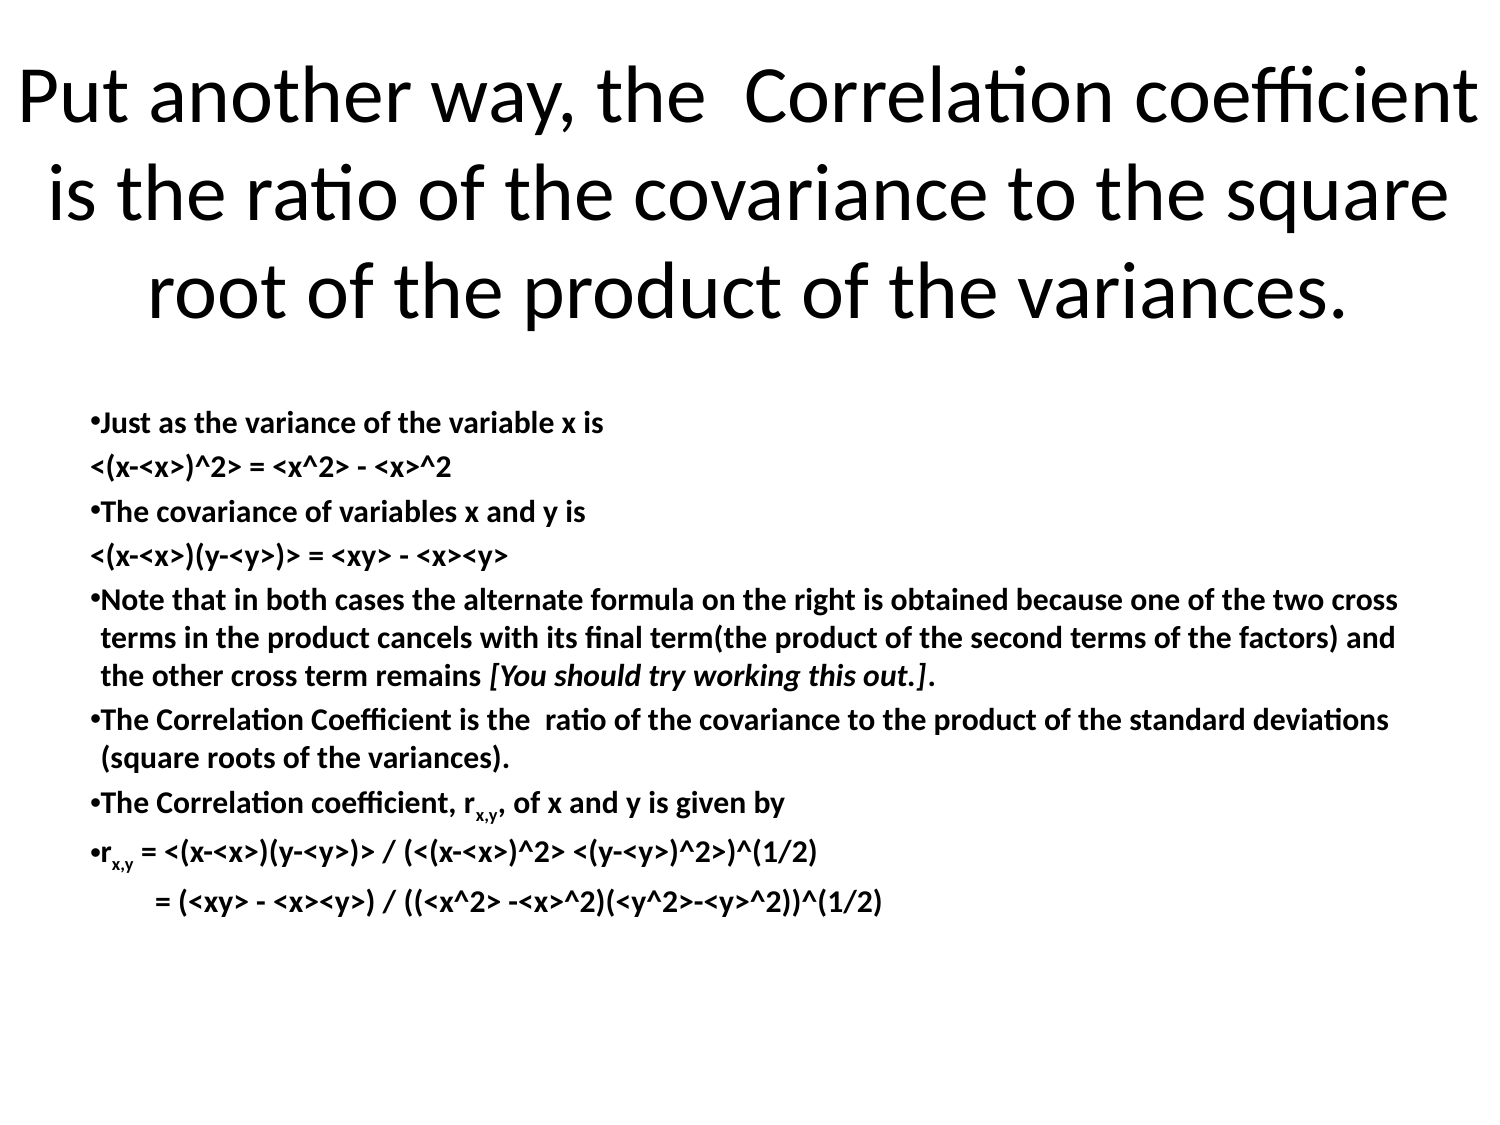

# Put another way, the Correlation coefficient is the ratio of the covariance to the square root of the product of the variances.
Just as the variance of the variable x is
<(x-<x>)^2> = <x^2> - <x>^2
The covariance of variables x and y is
<(x-<x>)(y-<y>)> = <xy> - <x><y>
Note that in both cases the alternate formula on the right is obtained because one of the two cross terms in the product cancels with its final term(the product of the second terms of the factors) and the other cross term remains [You should try working this out.].
The Correlation Coefficient is the ratio of the covariance to the product of the standard deviations (square roots of the variances).
The Correlation coefficient, rx,y, of x and y is given by
rx,y = <(x-<x>)(y-<y>)> / (<(x-<x>)^2> <(y-<y>)^2>)^(1/2)
 = (<xy> - <x><y>) / ((<x^2> -<x>^2)(<y^2>-<y>^2))^(1/2)